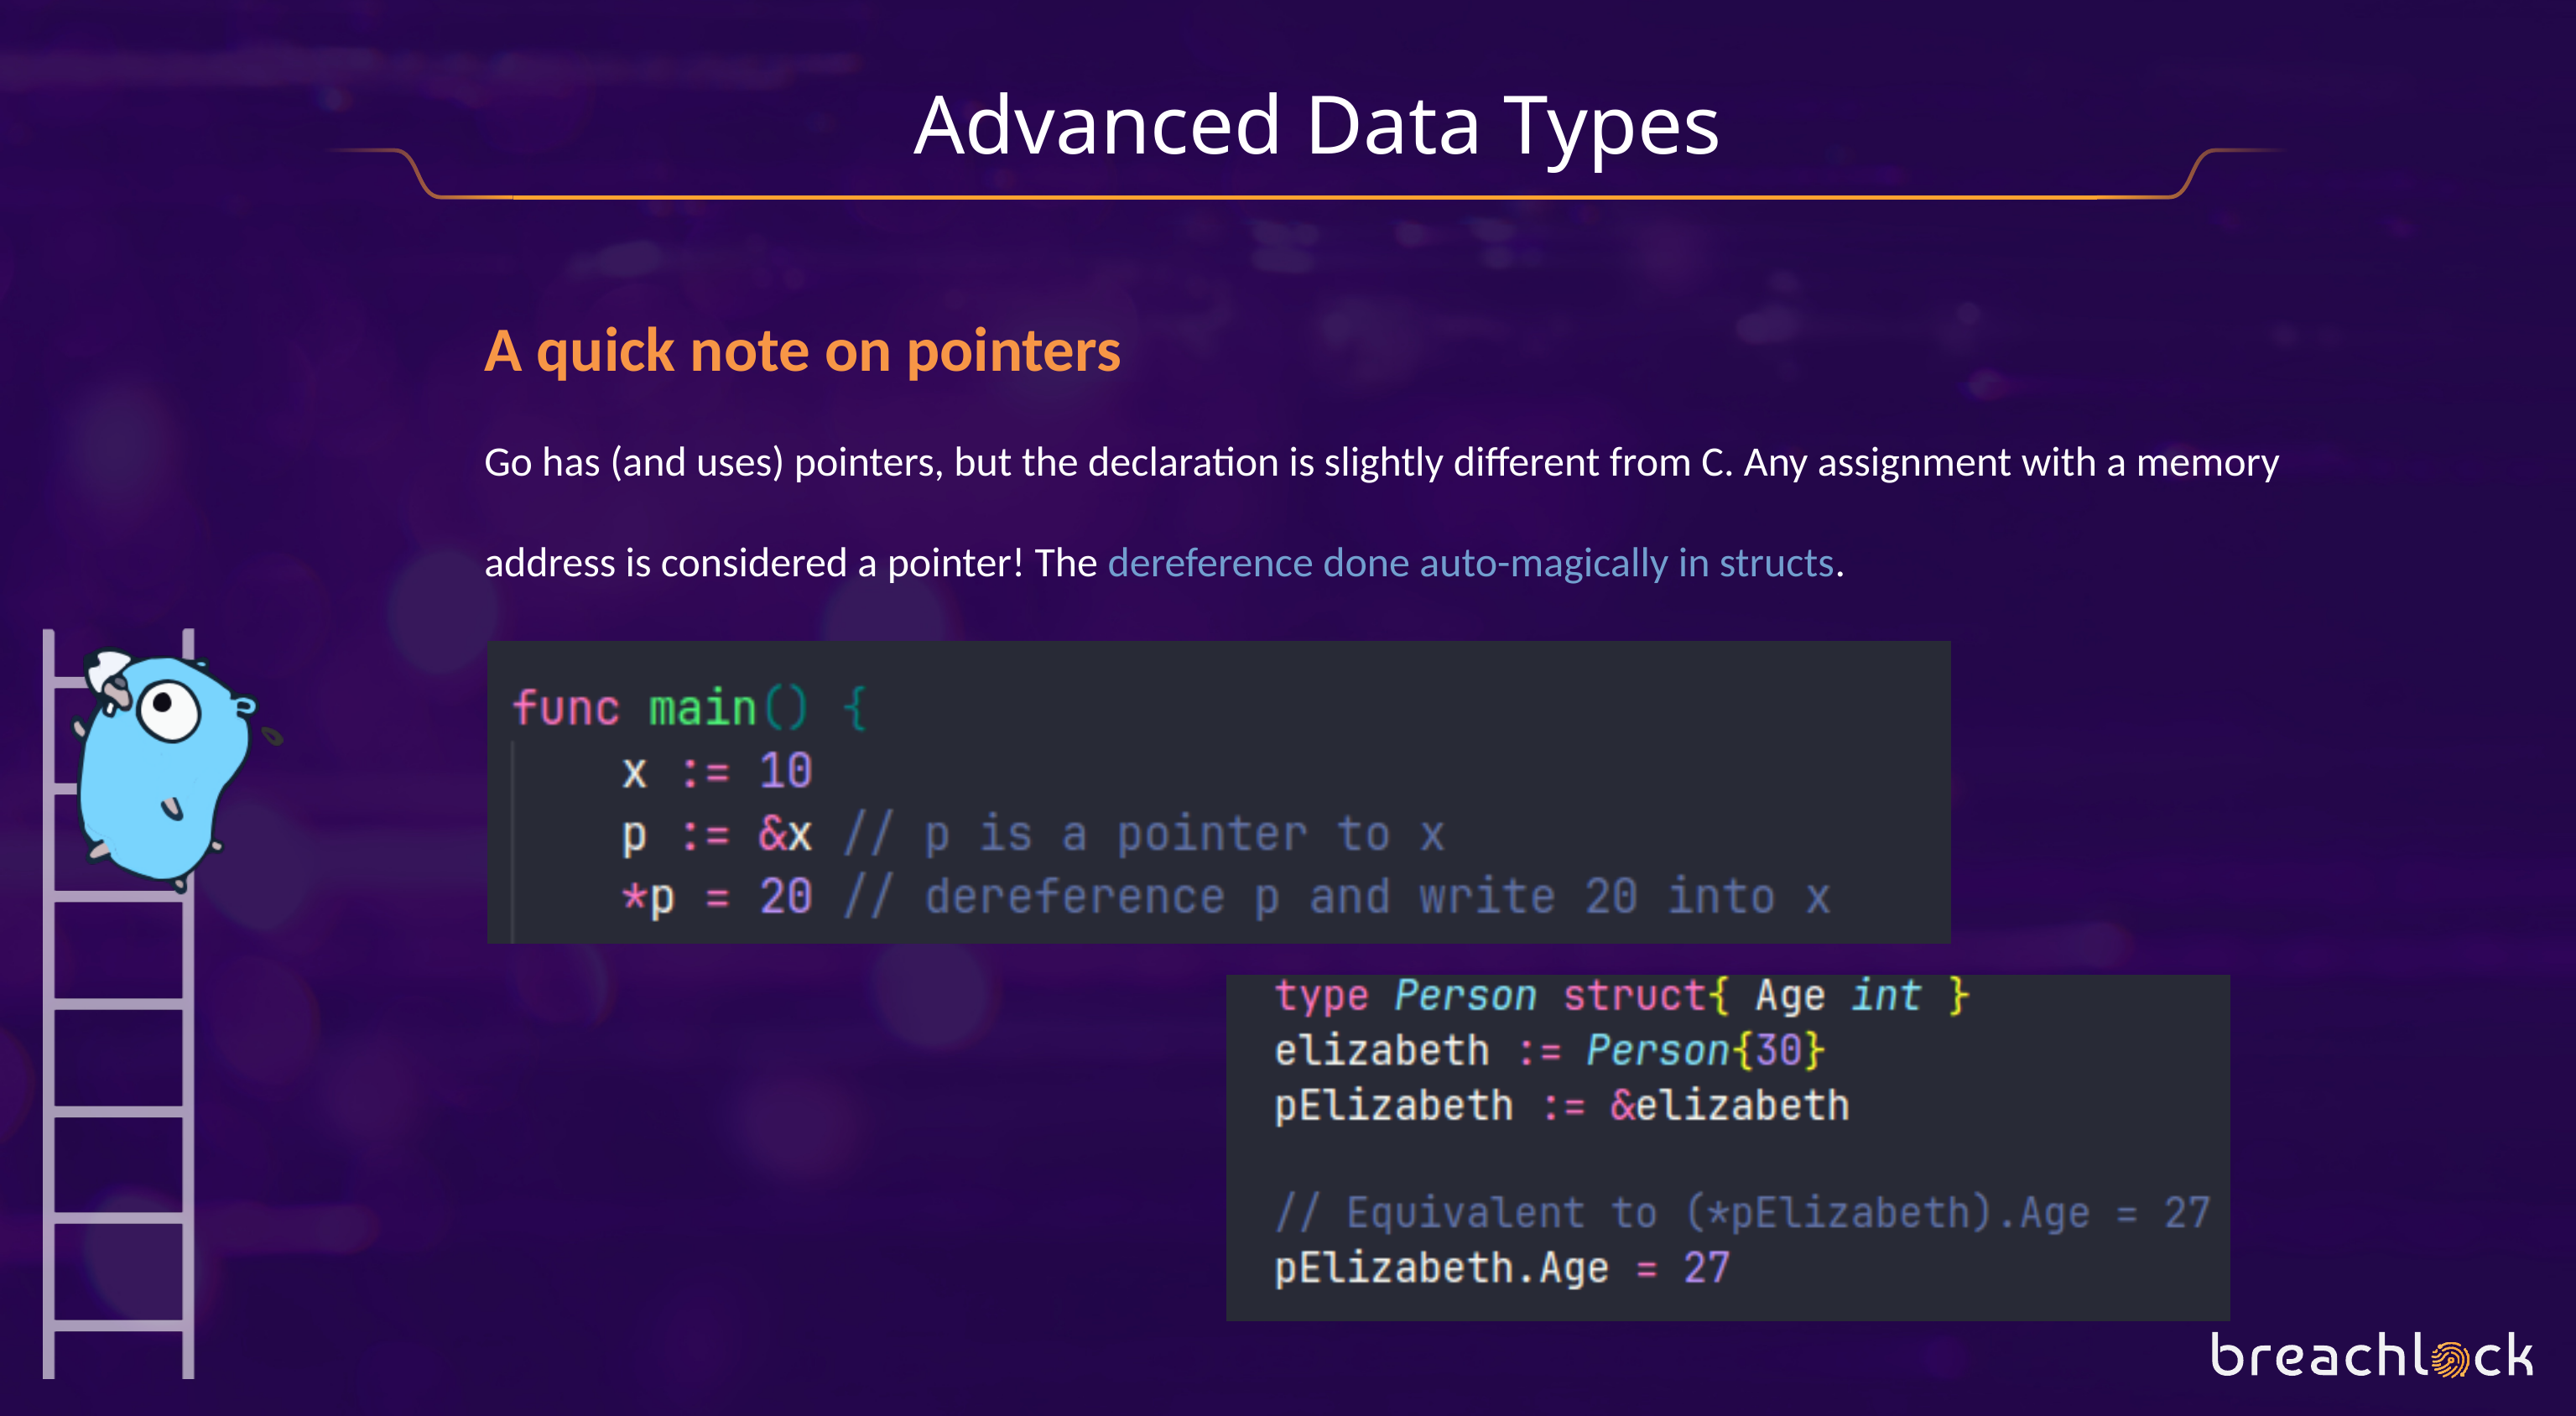

Advanced Data Types
A quick note on pointers
Go has (and uses) pointers, but the declaration is slightly different from C. Any assignment with a memory address is considered a pointer! The dereference done auto-magically in structs.